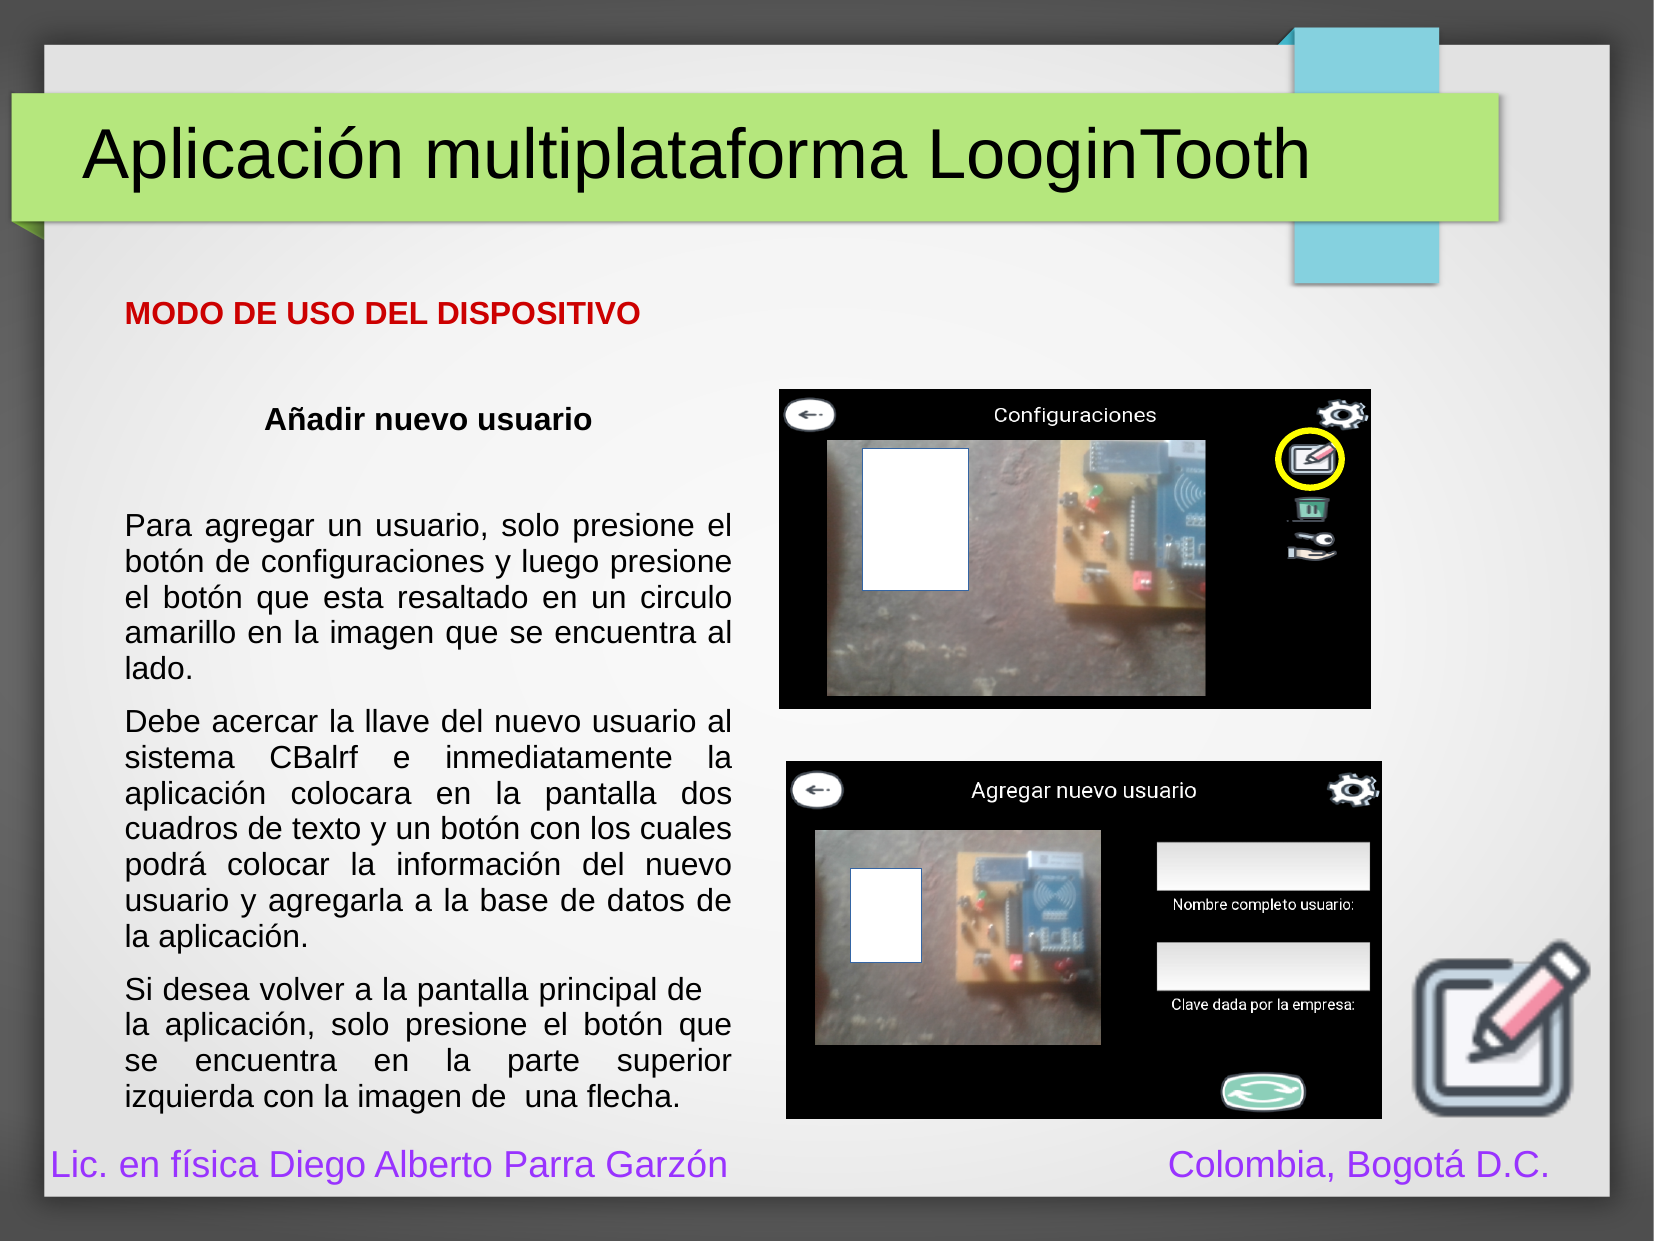

Aplicación multiplataforma LooginTooth
Lic. en física Diego Alberto Parra Garzón						 Colombia, Bogotá D.C.
# MODO DE USO DEL DISPOSITIVO
Añadir nuevo usuario
Para agregar un usuario, solo presione el botón de configuraciones y luego presione el botón que esta resaltado en un circulo amarillo en la imagen que se encuentra al lado.
Debe acercar la llave del nuevo usuario al sistema CBalrf e inmediatamente la aplicación colocara en la pantalla dos cuadros de texto y un botón con los cuales podrá colocar la información del nuevo usuario y agregarla a la base de datos de la aplicación.
Si desea volver a la pantalla principal de la aplicación, solo presione el botón que se encuentra en la parte superior izquierda con la imagen de una flecha.